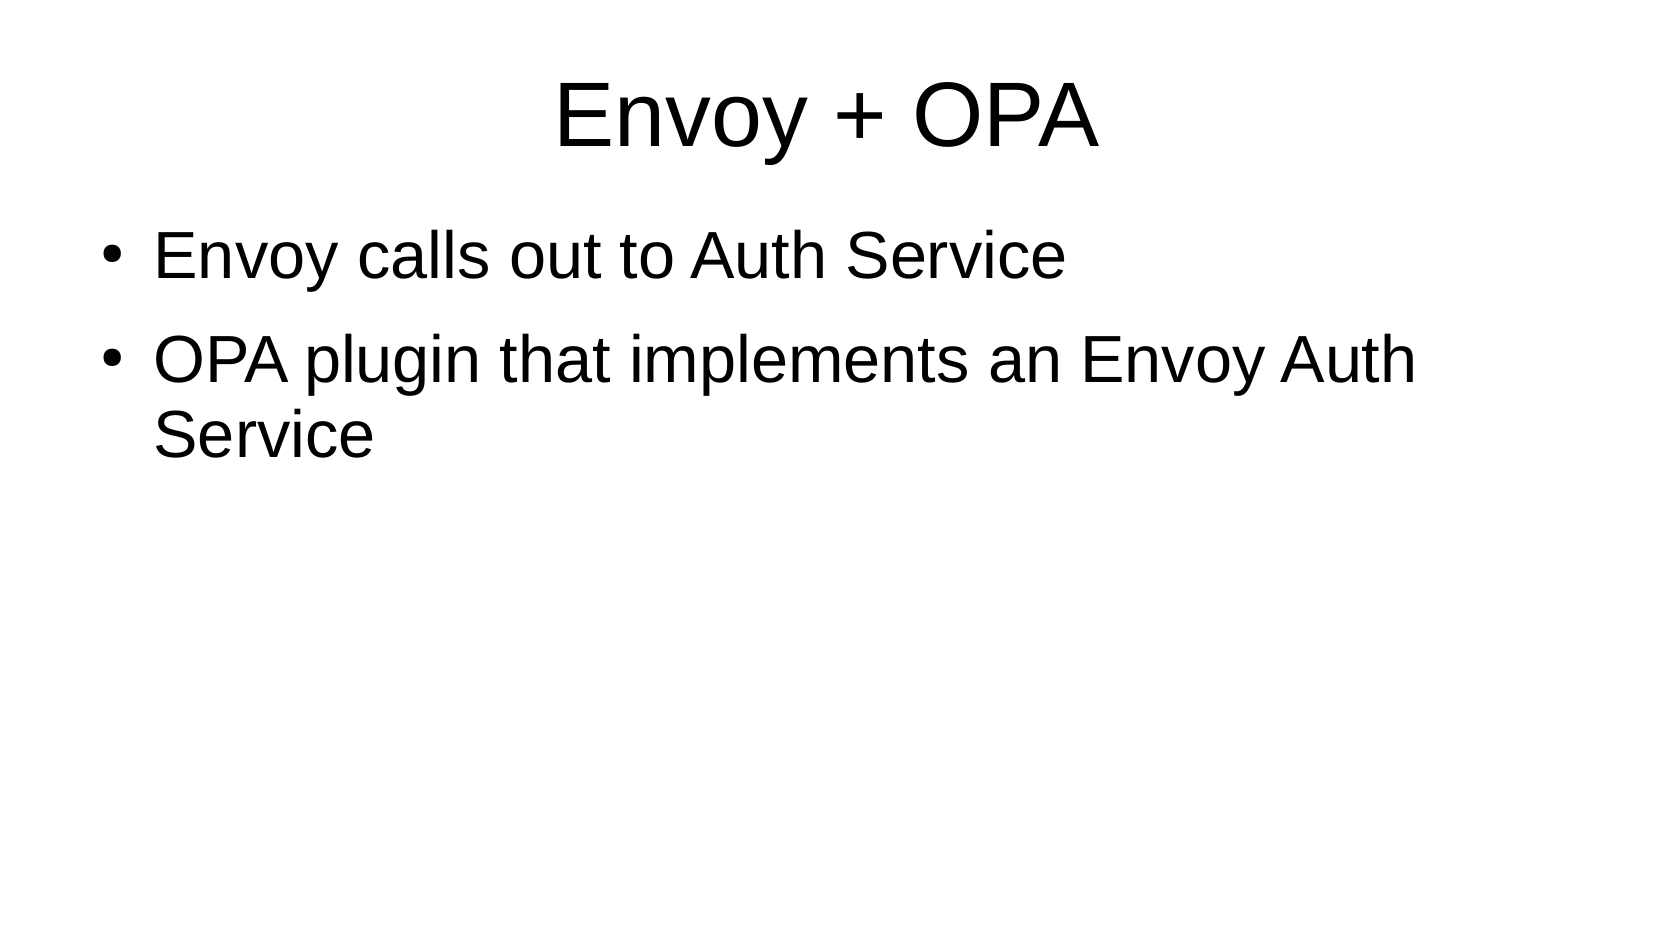

# Envoy + OPA
Envoy calls out to Auth Service
OPA plugin that implements an Envoy Auth Service